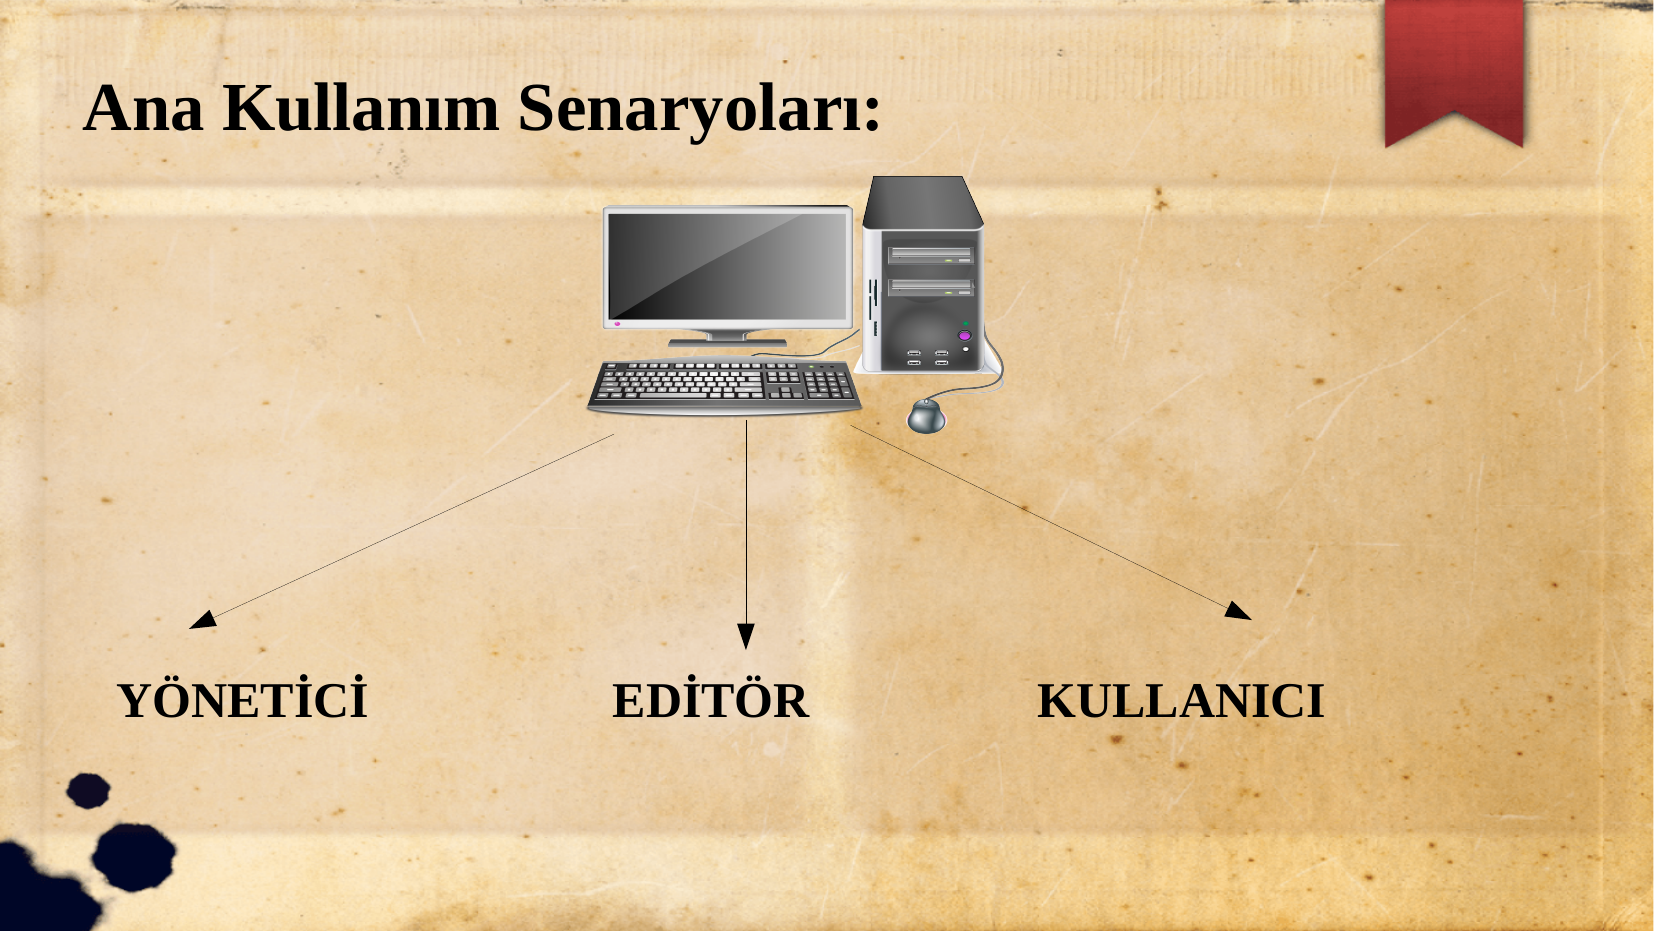

Ana Kullanım Senaryoları:
YÖNETİCİ
EDİTÖR
# KULLANICI